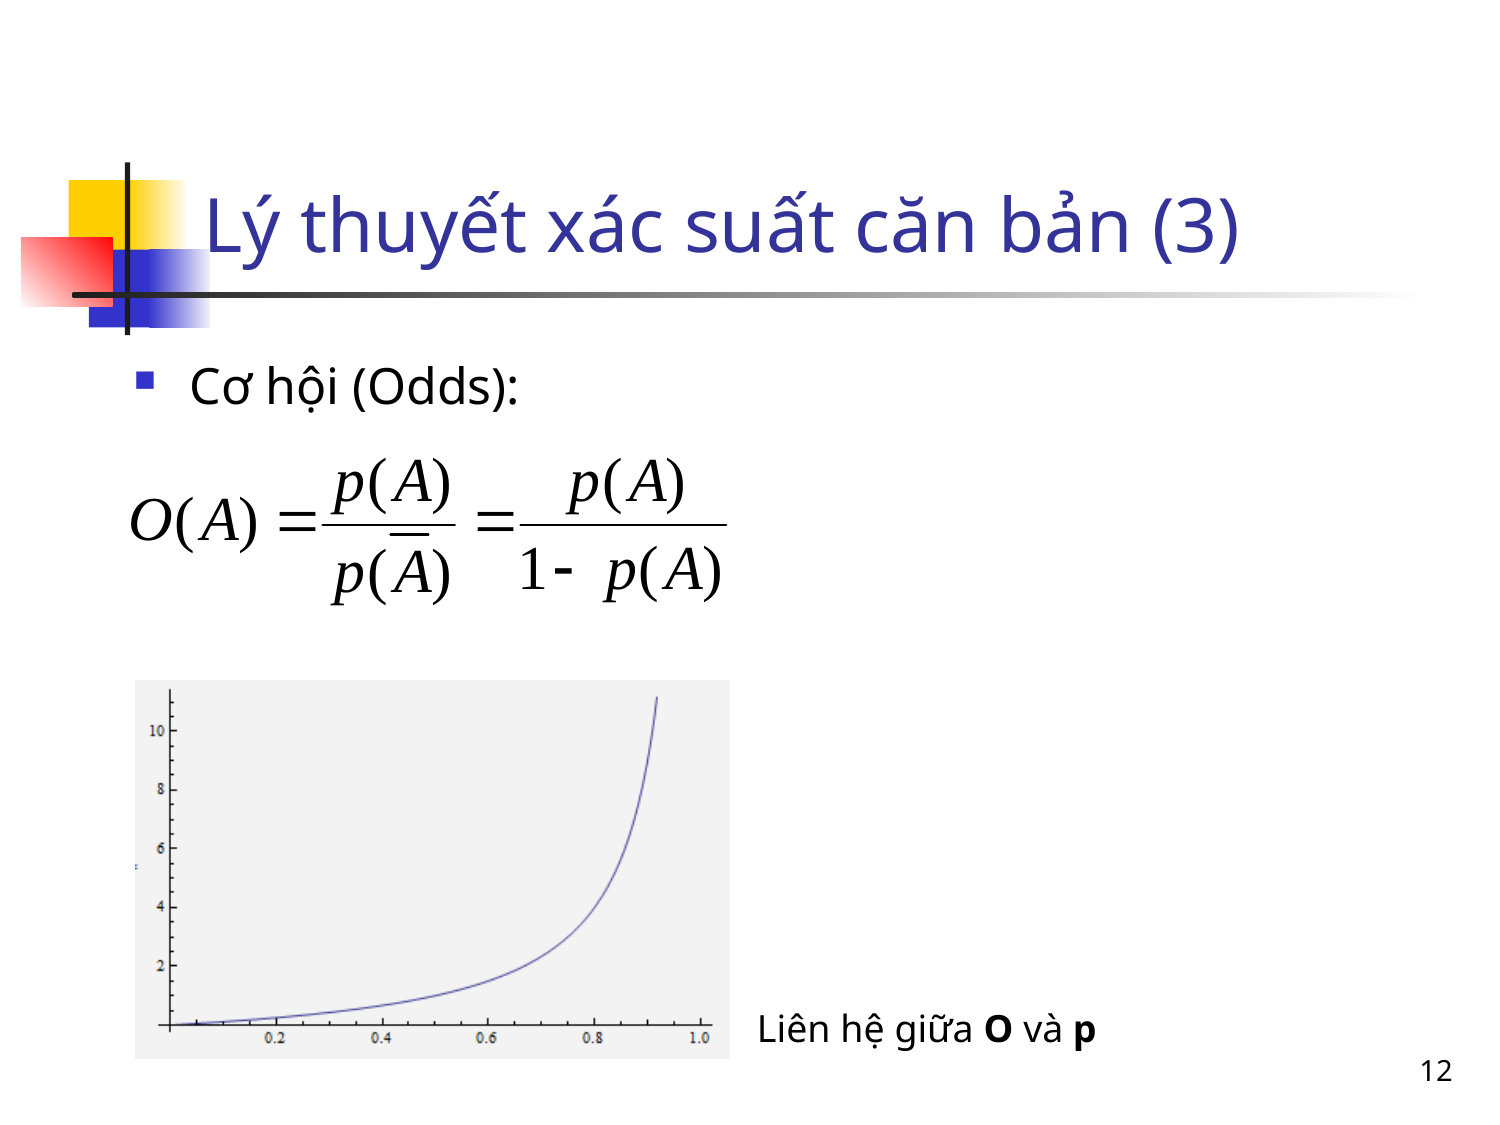

# Lý thuyết xác suất căn bản (3)
Cơ hội (Odds):
Liên hệ giữa O và p